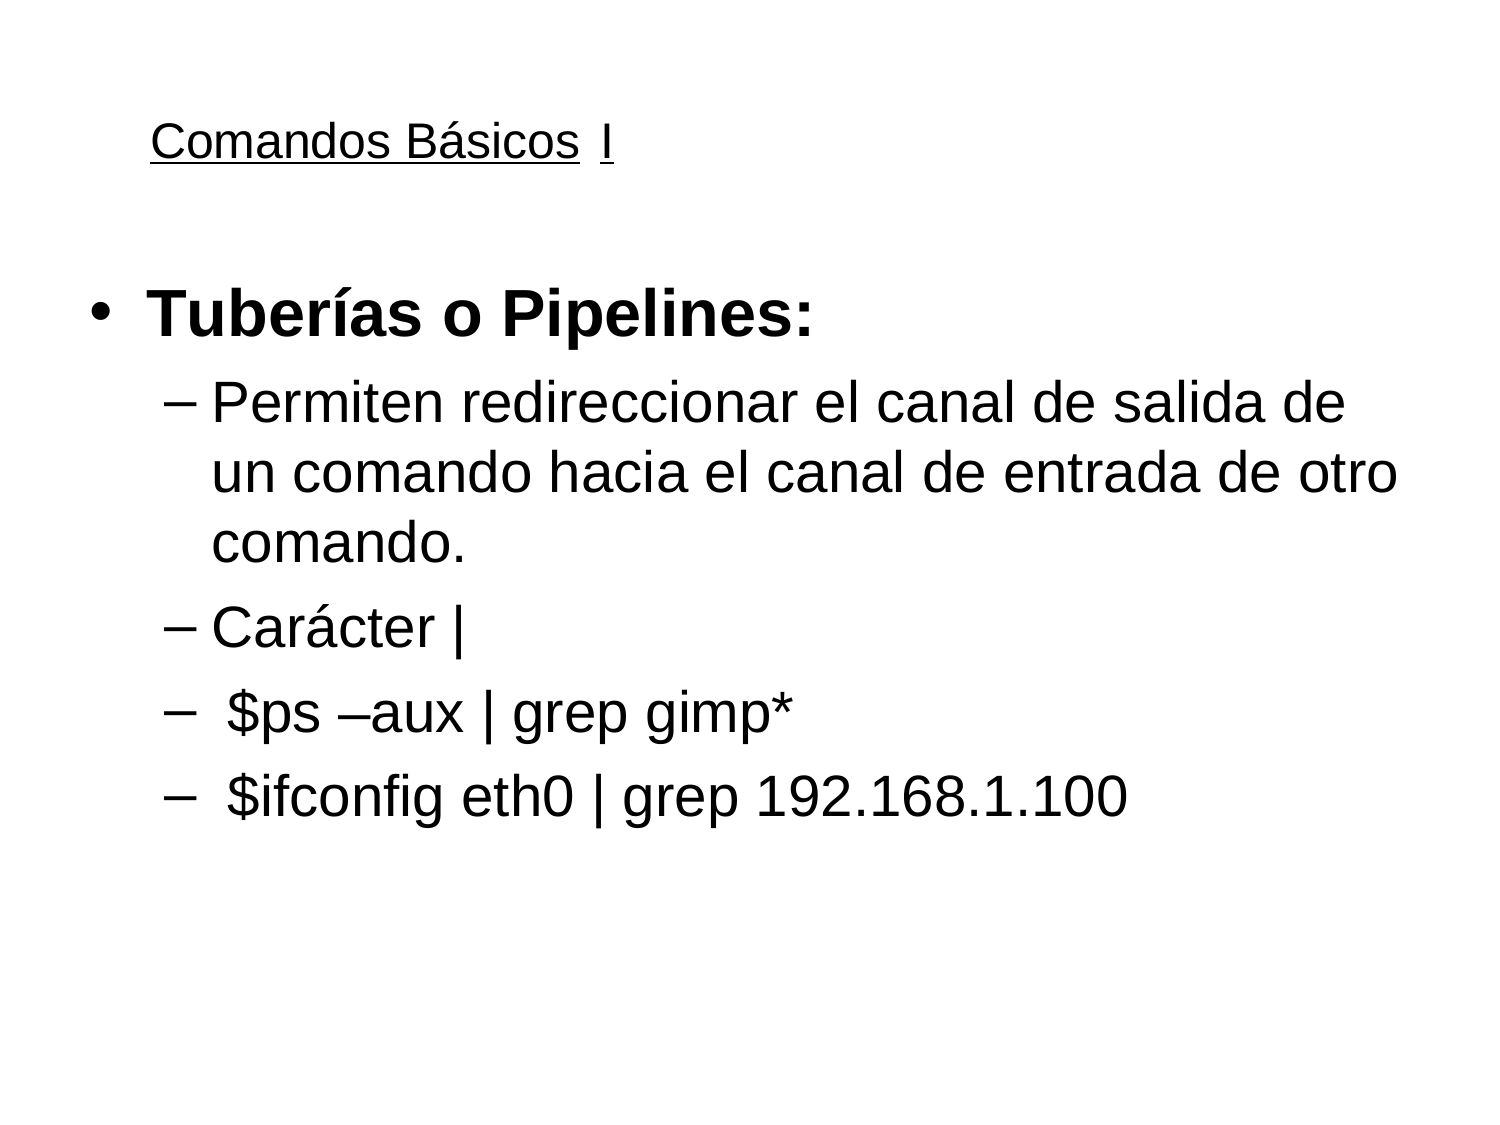

# Comandos Básicos	I
Tuberías o Pipelines:
Permiten redireccionar el canal de salida de un comando hacia el canal de entrada de otro comando.
Carácter |
 $ps –aux | grep gimp*
 $ifconfig eth0 | grep 192.168.1.100